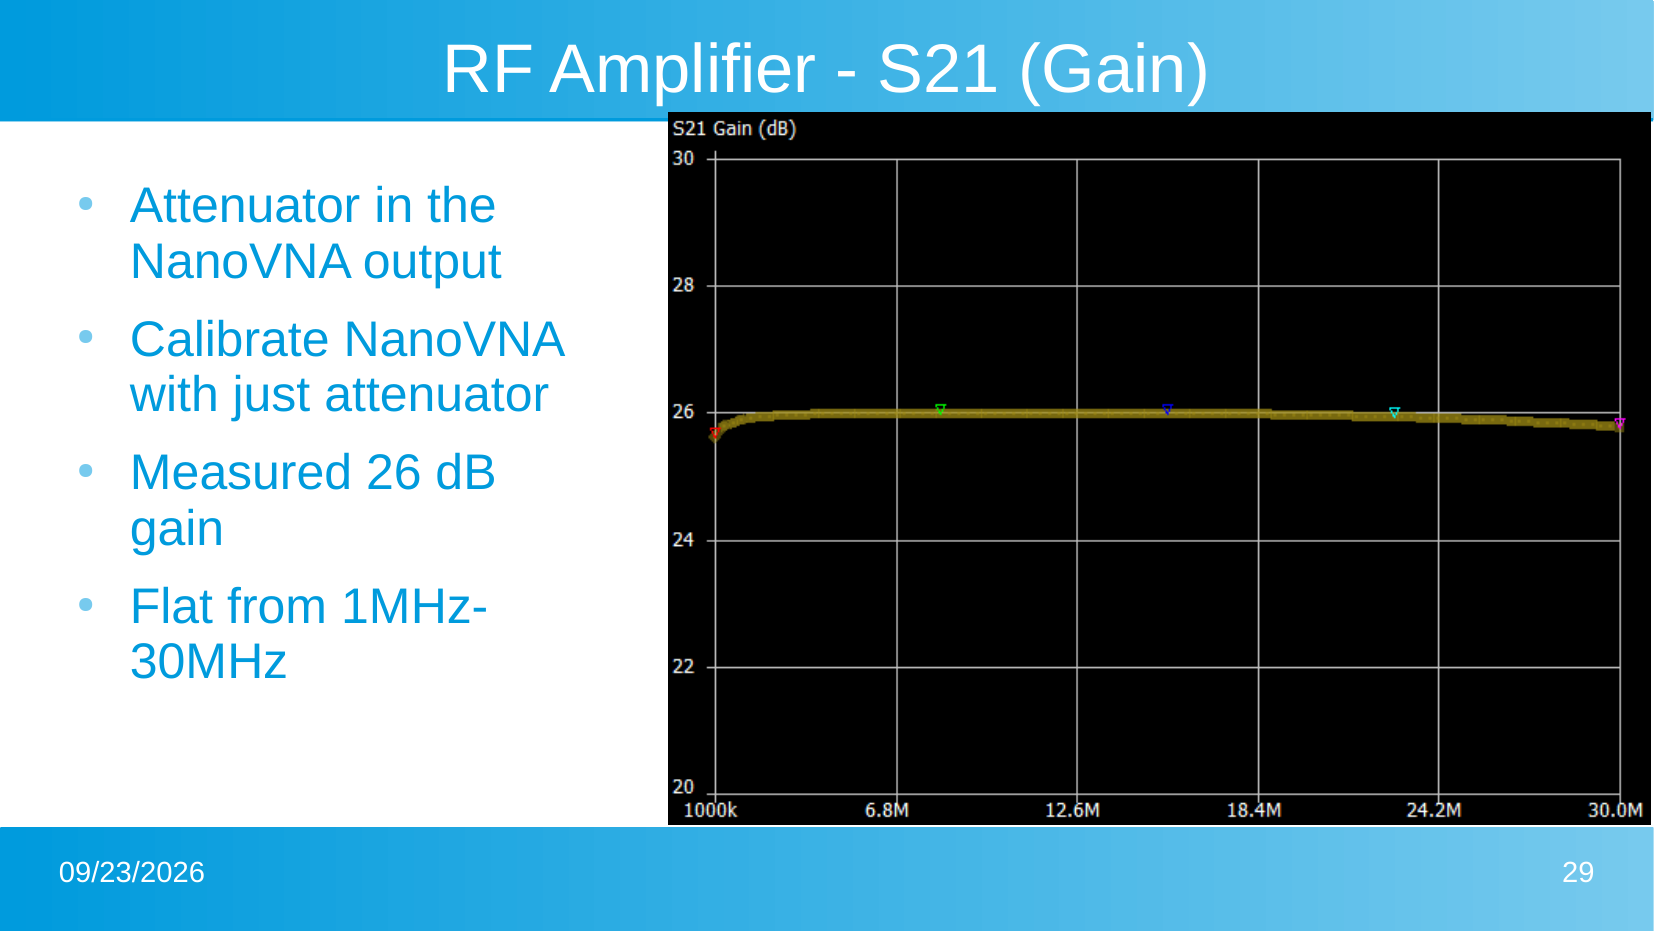

# RF Amplifier - S21 (Gain)
Attenuator in the NanoVNA output
Calibrate NanoVNA with just attenuator
Measured 26 dB gain
Flat from 1MHz-30MHz
29